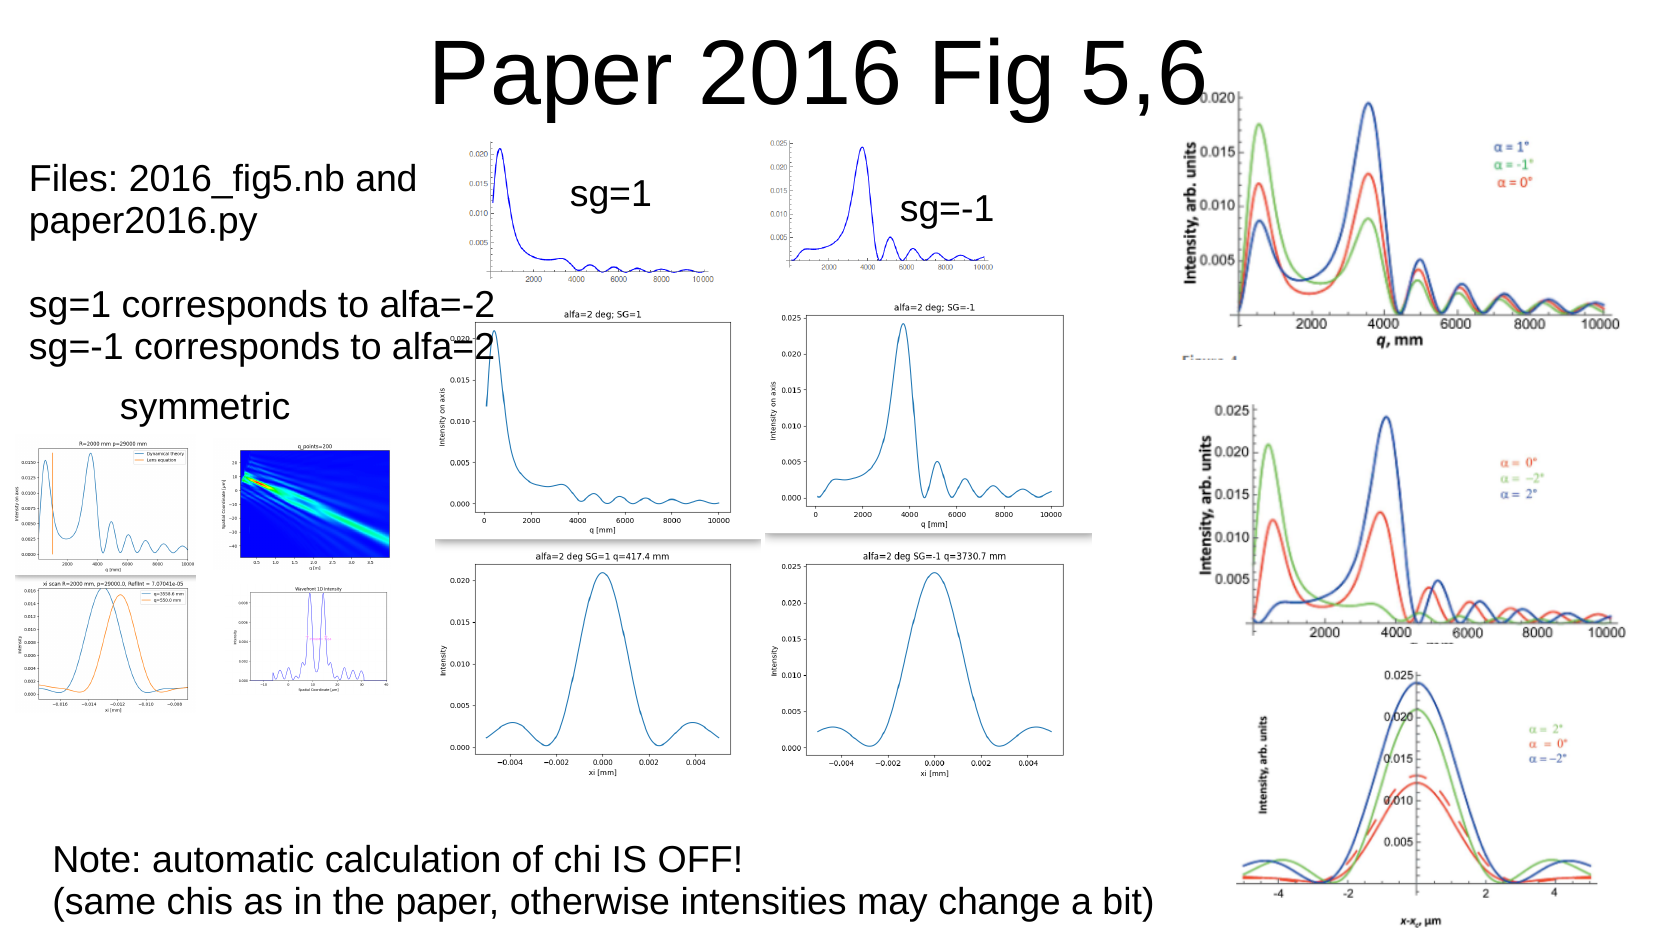

# Paper 2016 Fig 5,6
Files: 2016_fig5.nb and
paper2016.py
sg=1 corresponds to alfa=-2
sg=-1 corresponds to alfa=2
sg=1
sg=-1
symmetric
Note: automatic calculation of chi IS OFF!
(same chis as in the paper, otherwise intensities may change a bit)